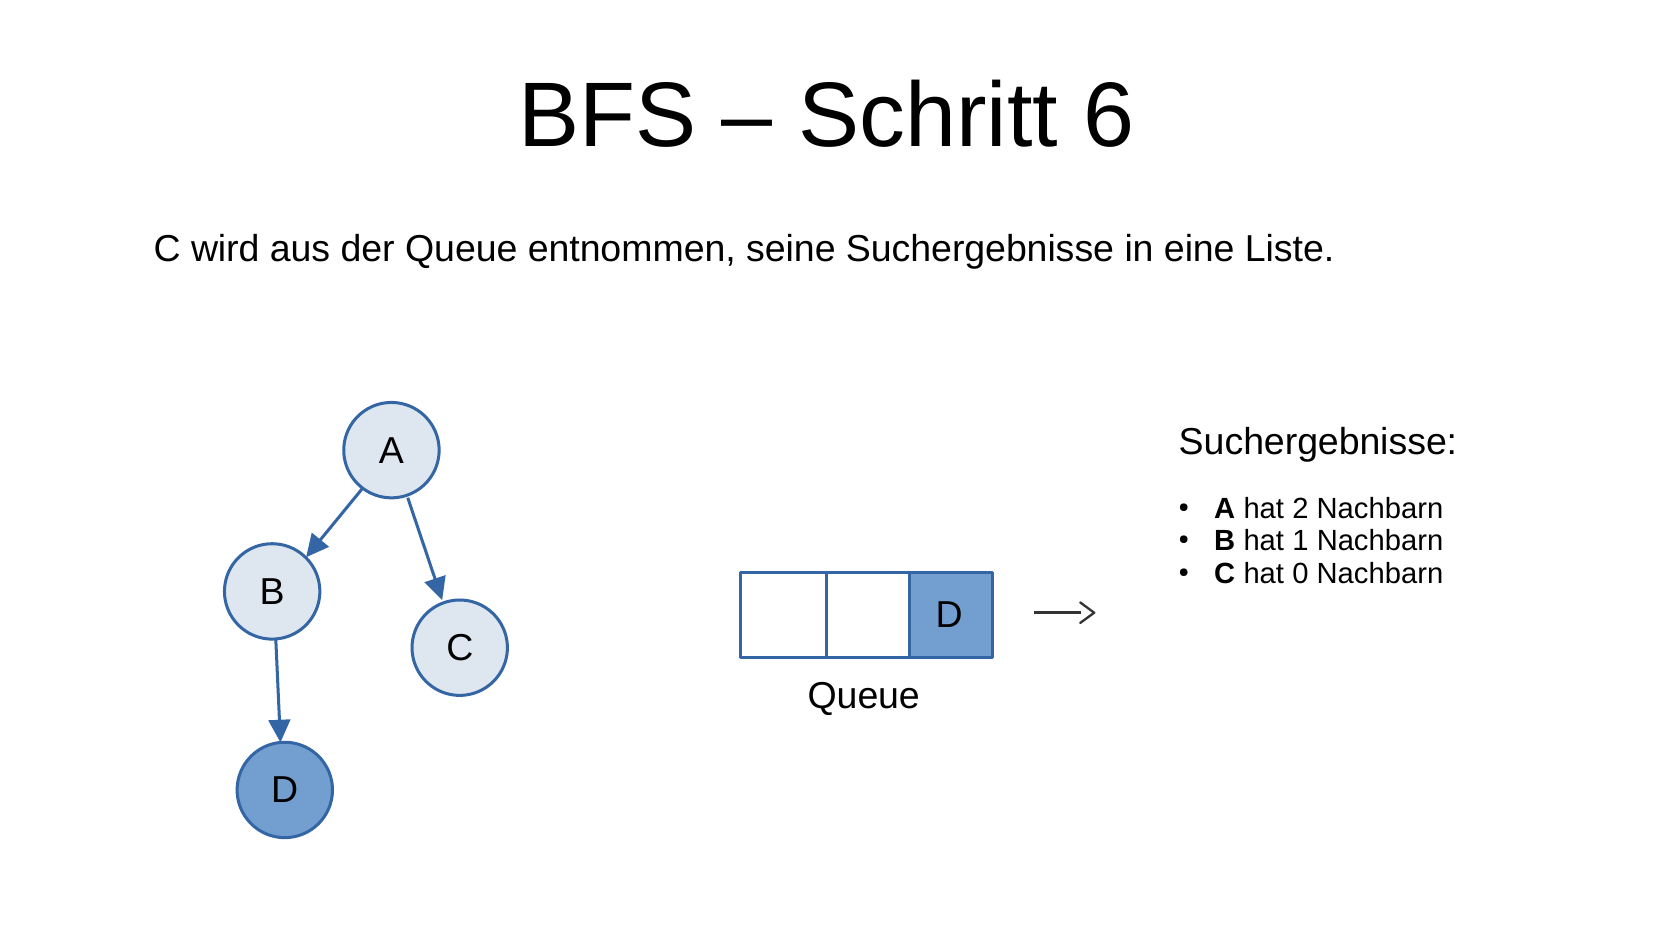

# BFS – Schritt 6
C wird aus der Queue entnommen, seine Suchergebnisse in eine Liste.
A
Suchergebnisse:
A hat 2 Nachbarn
B hat 1 Nachbarn
C hat 0 Nachbarn
B
D
C
Queue
D